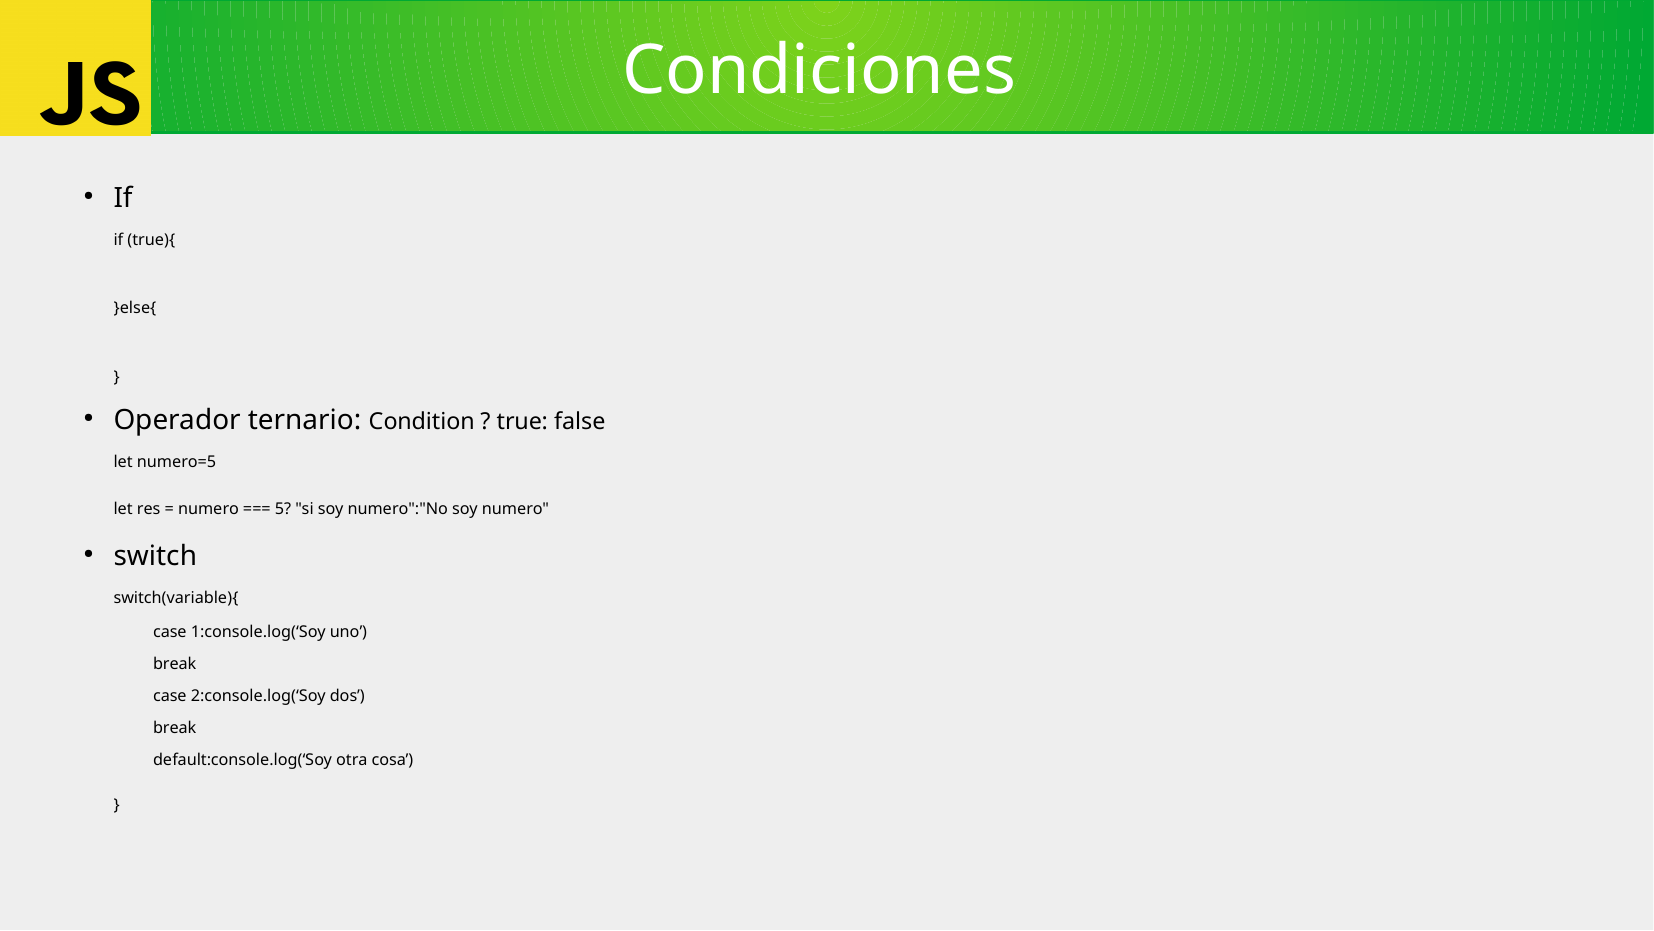

# Condiciones
If
if (true){
}else{
}
Operador ternario: Condition ? true: false
let numero=5
let res = numero === 5? "si soy numero":"No soy numero"
switch
switch(variable){
case 1:console.log(‘Soy uno’)
break
case 2:console.log(‘Soy dos’)
break
default:console.log(‘Soy otra cosa’)
}